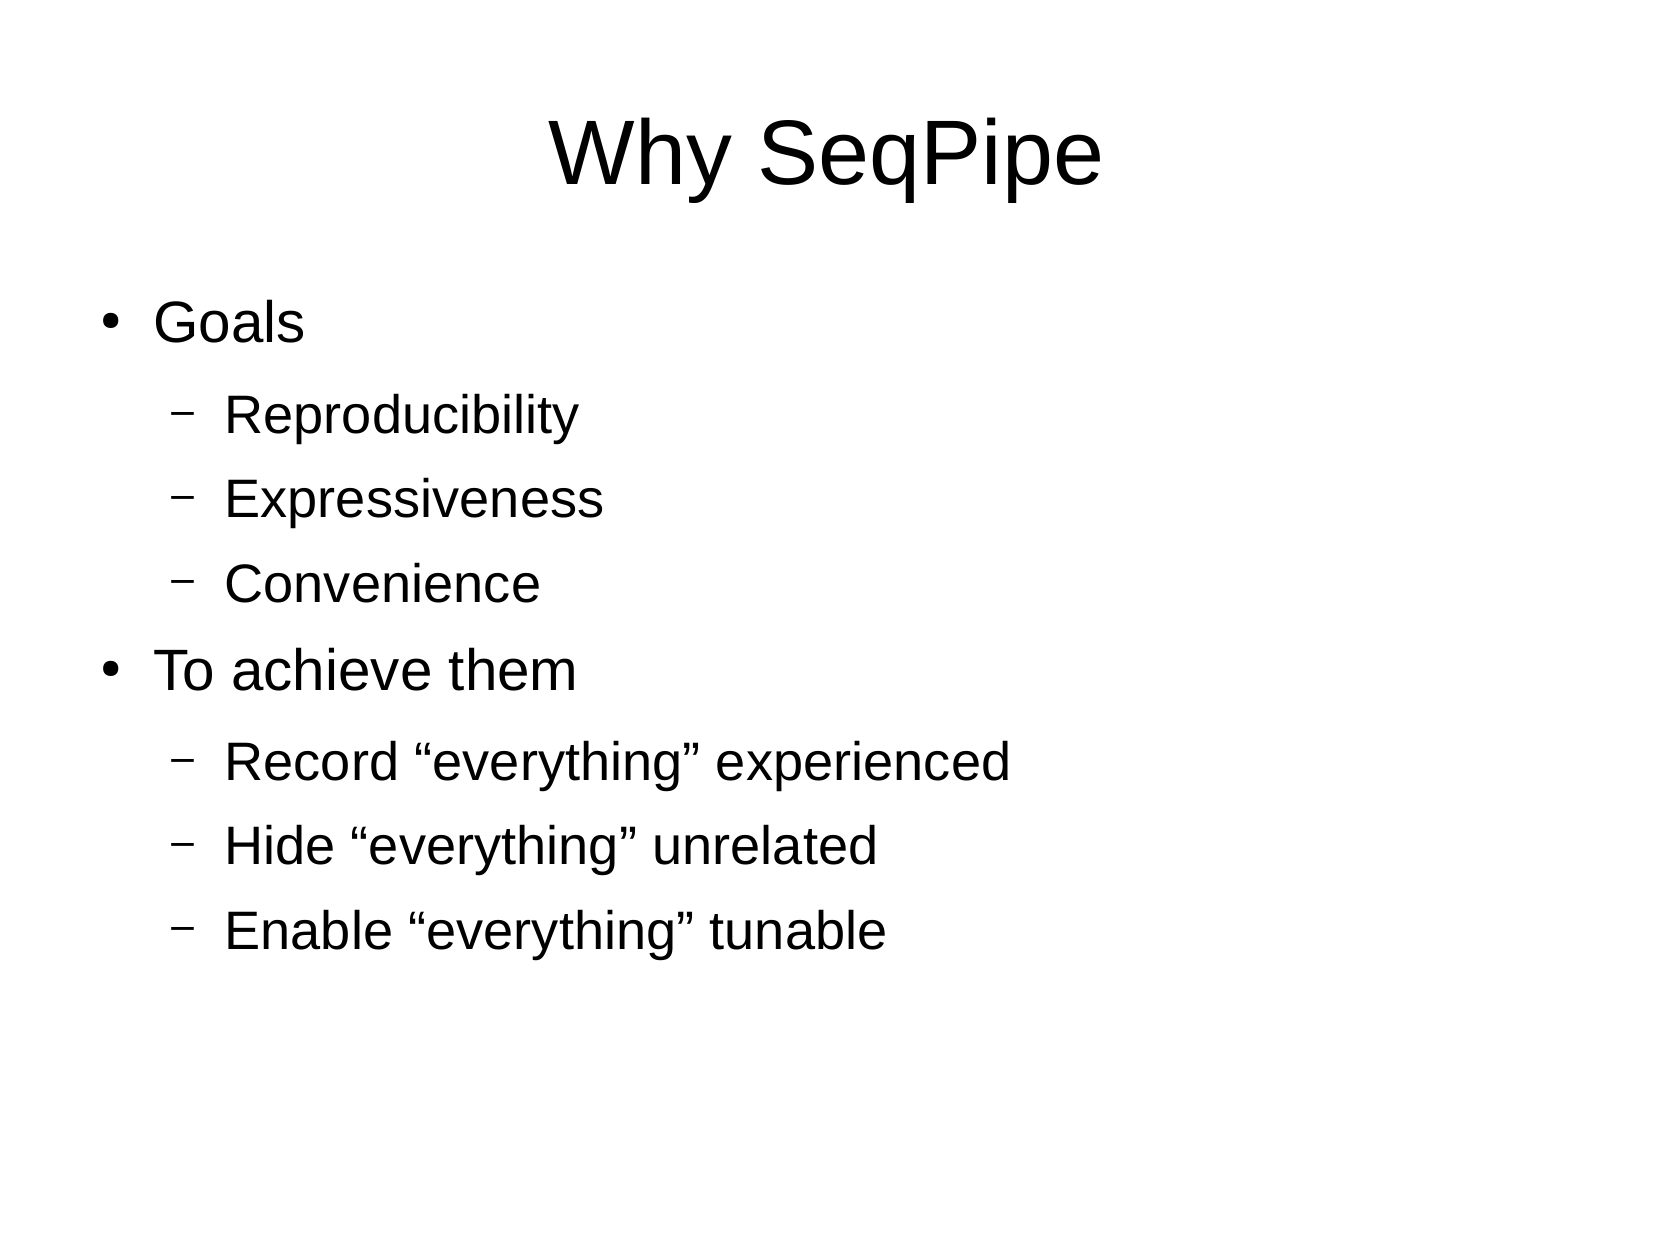

# Why SeqPipe
Goals
Reproducibility
Expressiveness
Convenience
To achieve them
Record “everything” experienced
Hide “everything” unrelated
Enable “everything” tunable